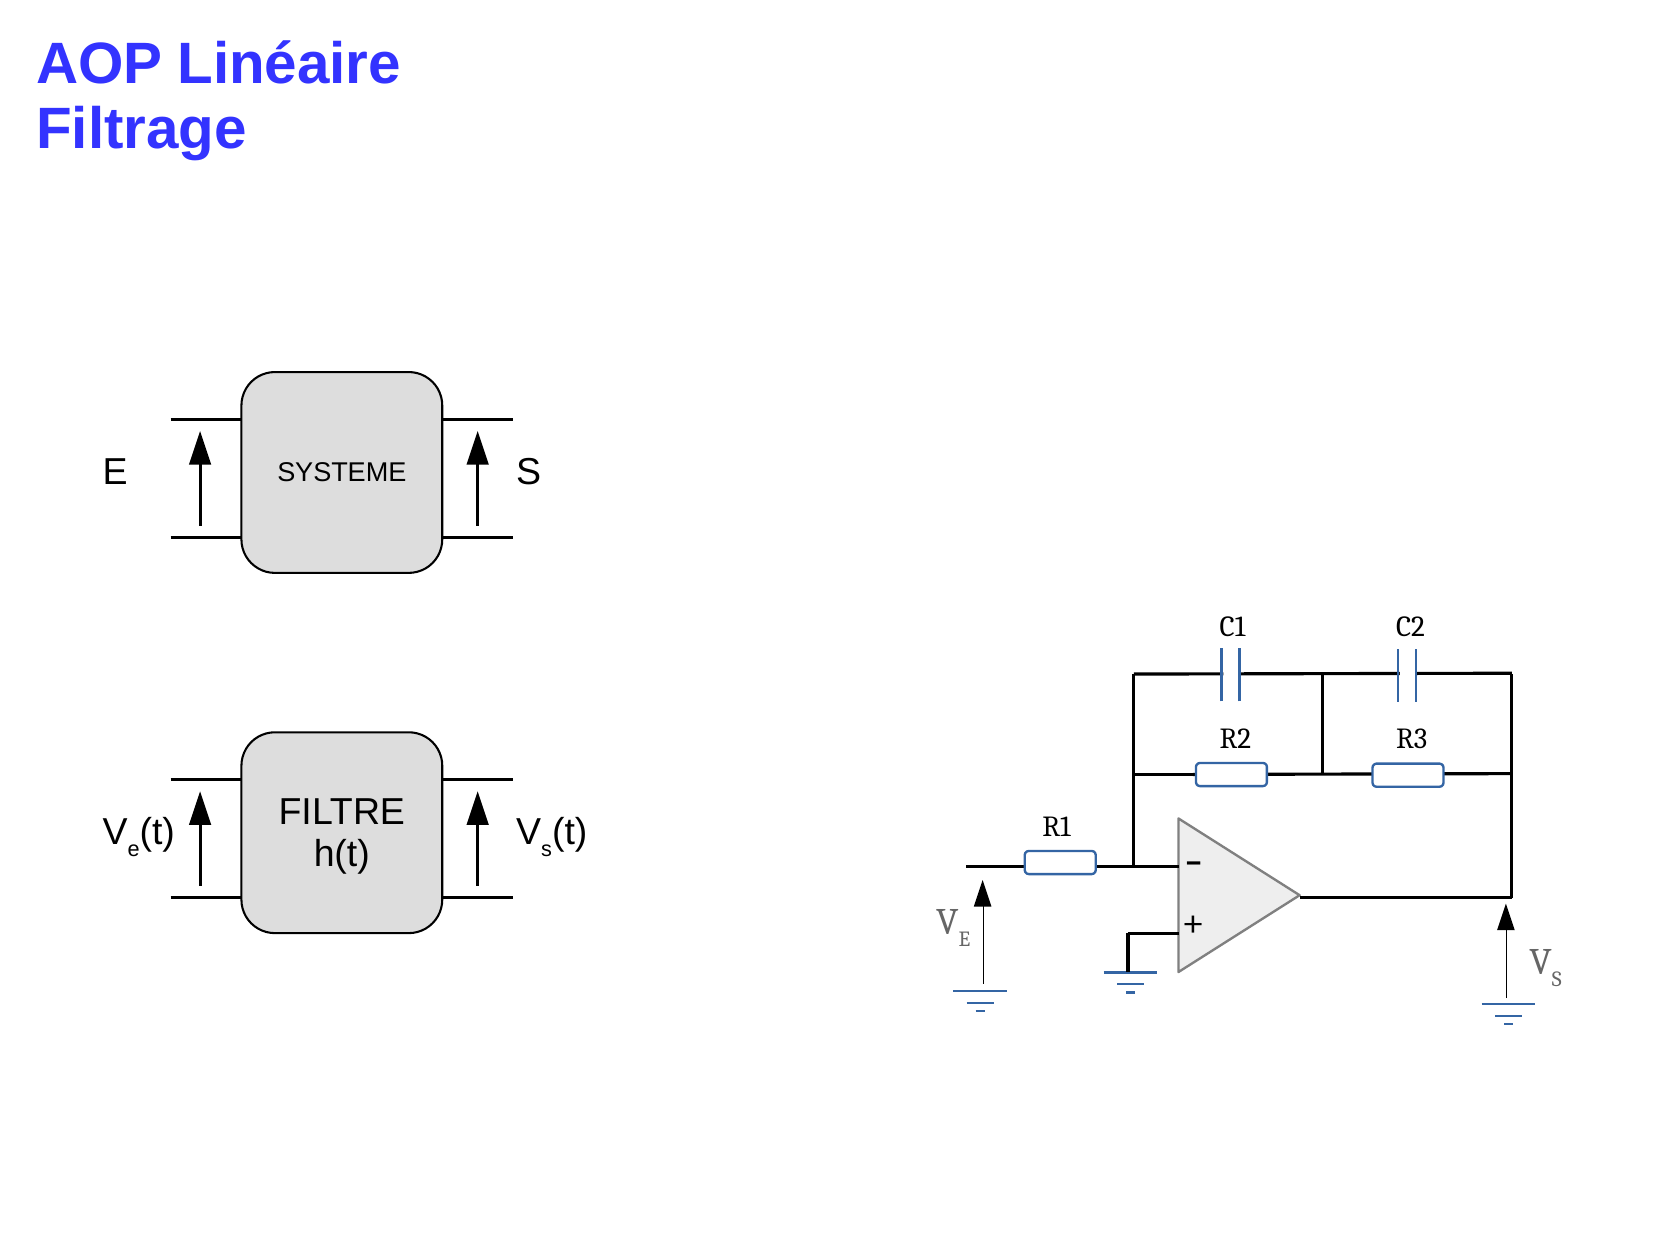

AOP Linéaire
Filtrage
SYSTEME
E
S
C1
C2
R2
R3
FILTRE
h(t)
R1
Ve(t)
Vs(t)
-
+
VE
VS